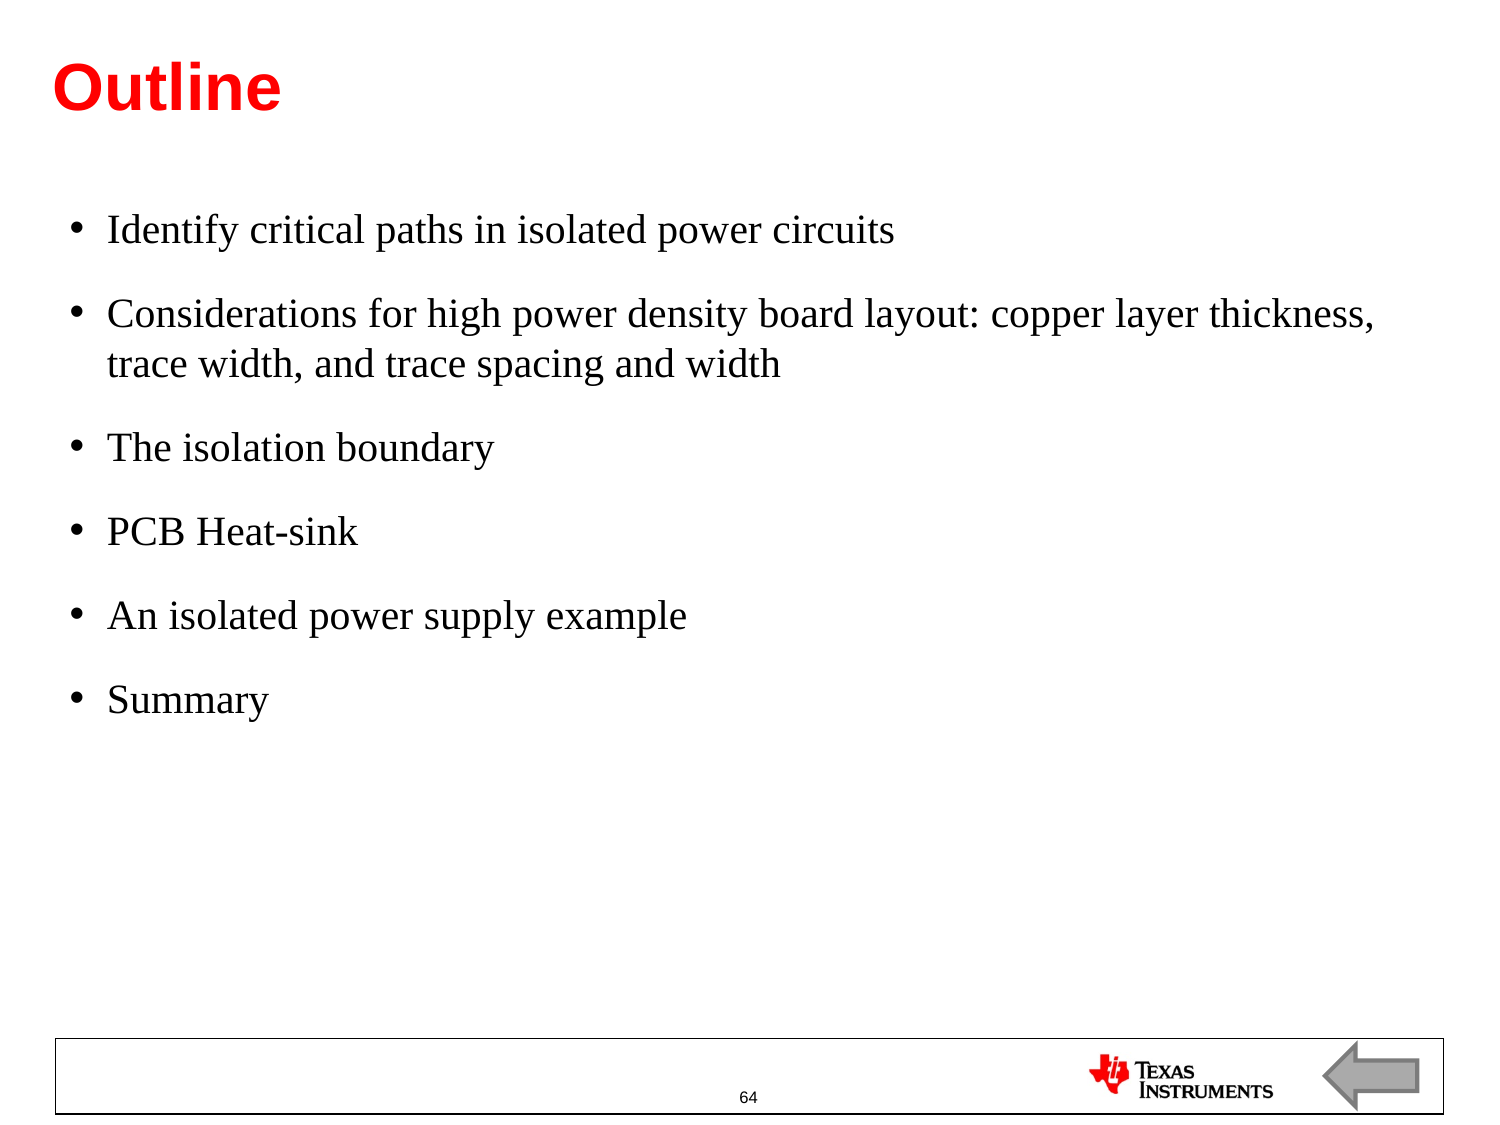

# Outline
Identify critical paths in isolated power circuits
Considerations for high power density board layout: copper layer thickness, trace width, and trace spacing and width
The isolation boundary
PCB Heat-sink
An isolated power supply example
Summary